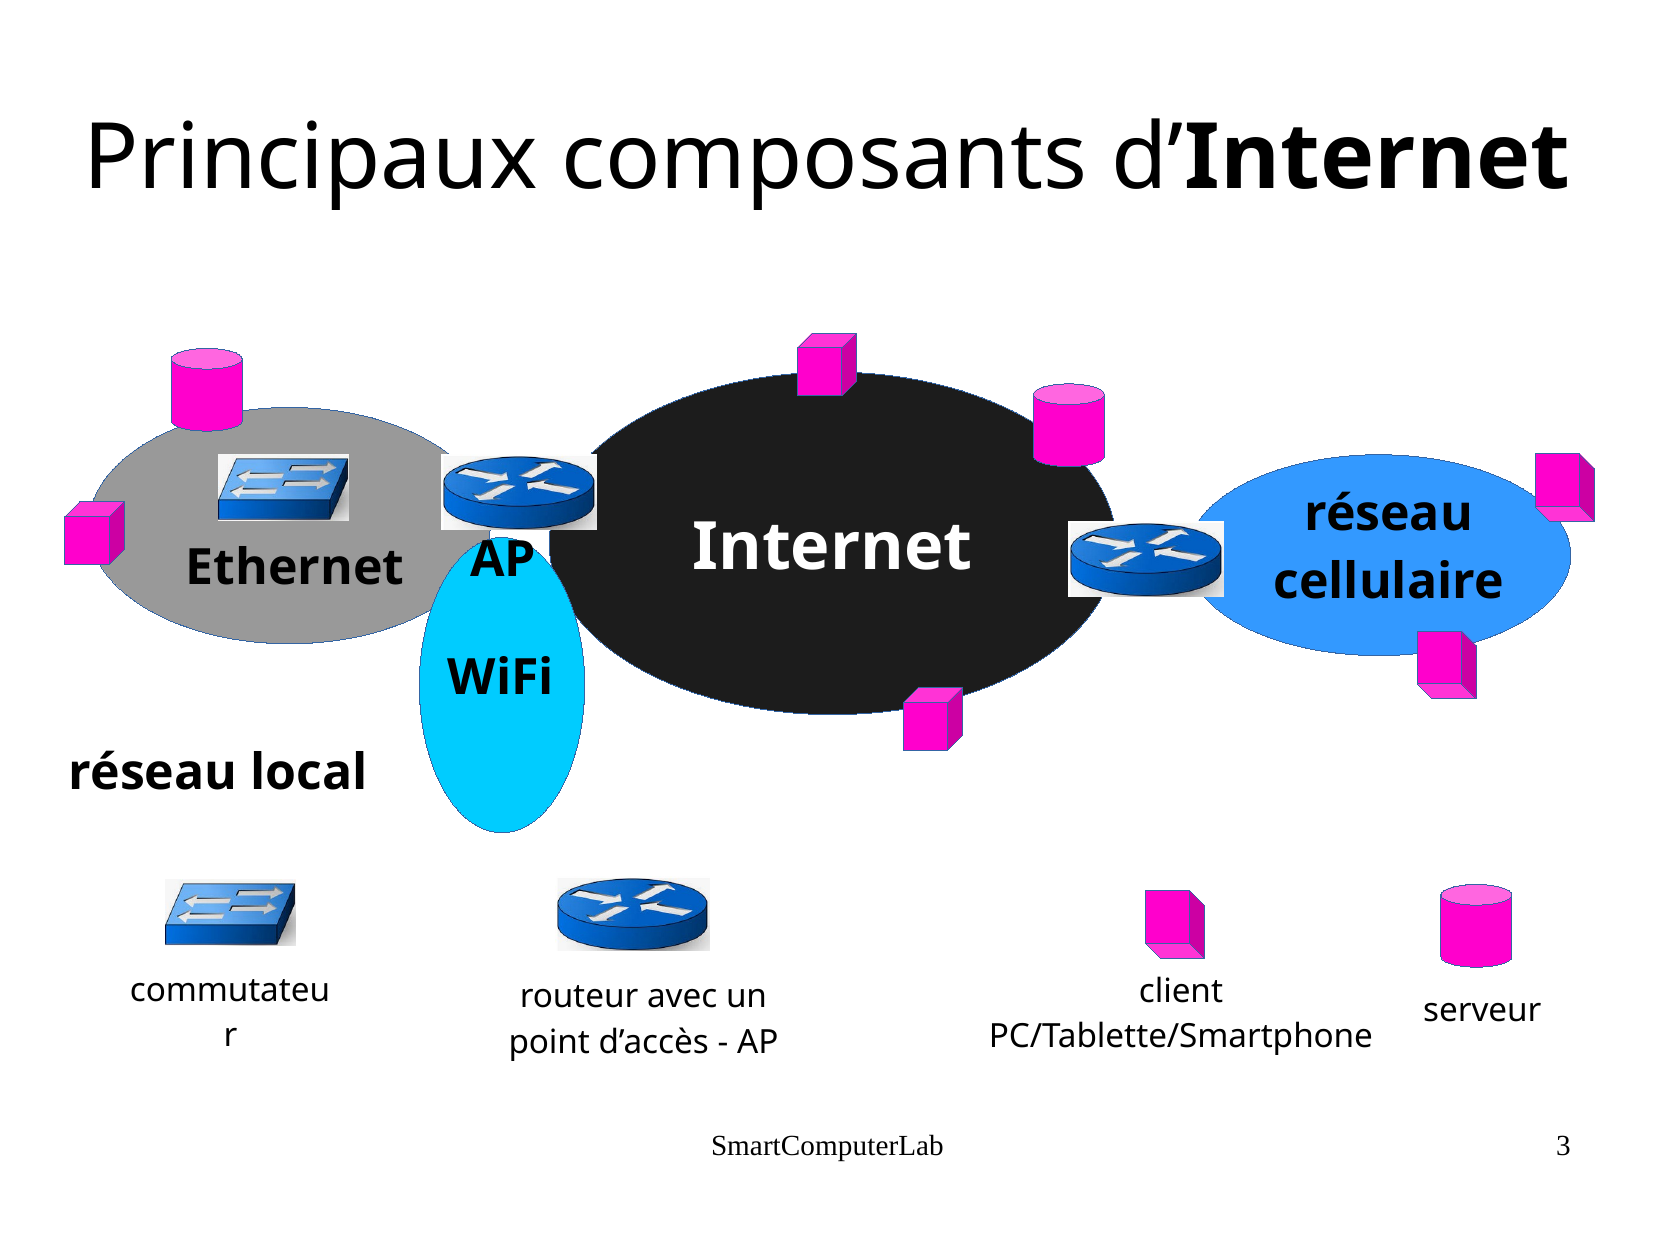

# Principaux composants d’Internet
Internet
réseau cellulaire
Ethernet
AP
WiFi
réseau local
client
PC/Tablette/Smartphone
routeur avec un point d’accès - AP
commutateur
serveur
SmartComputerLab
3